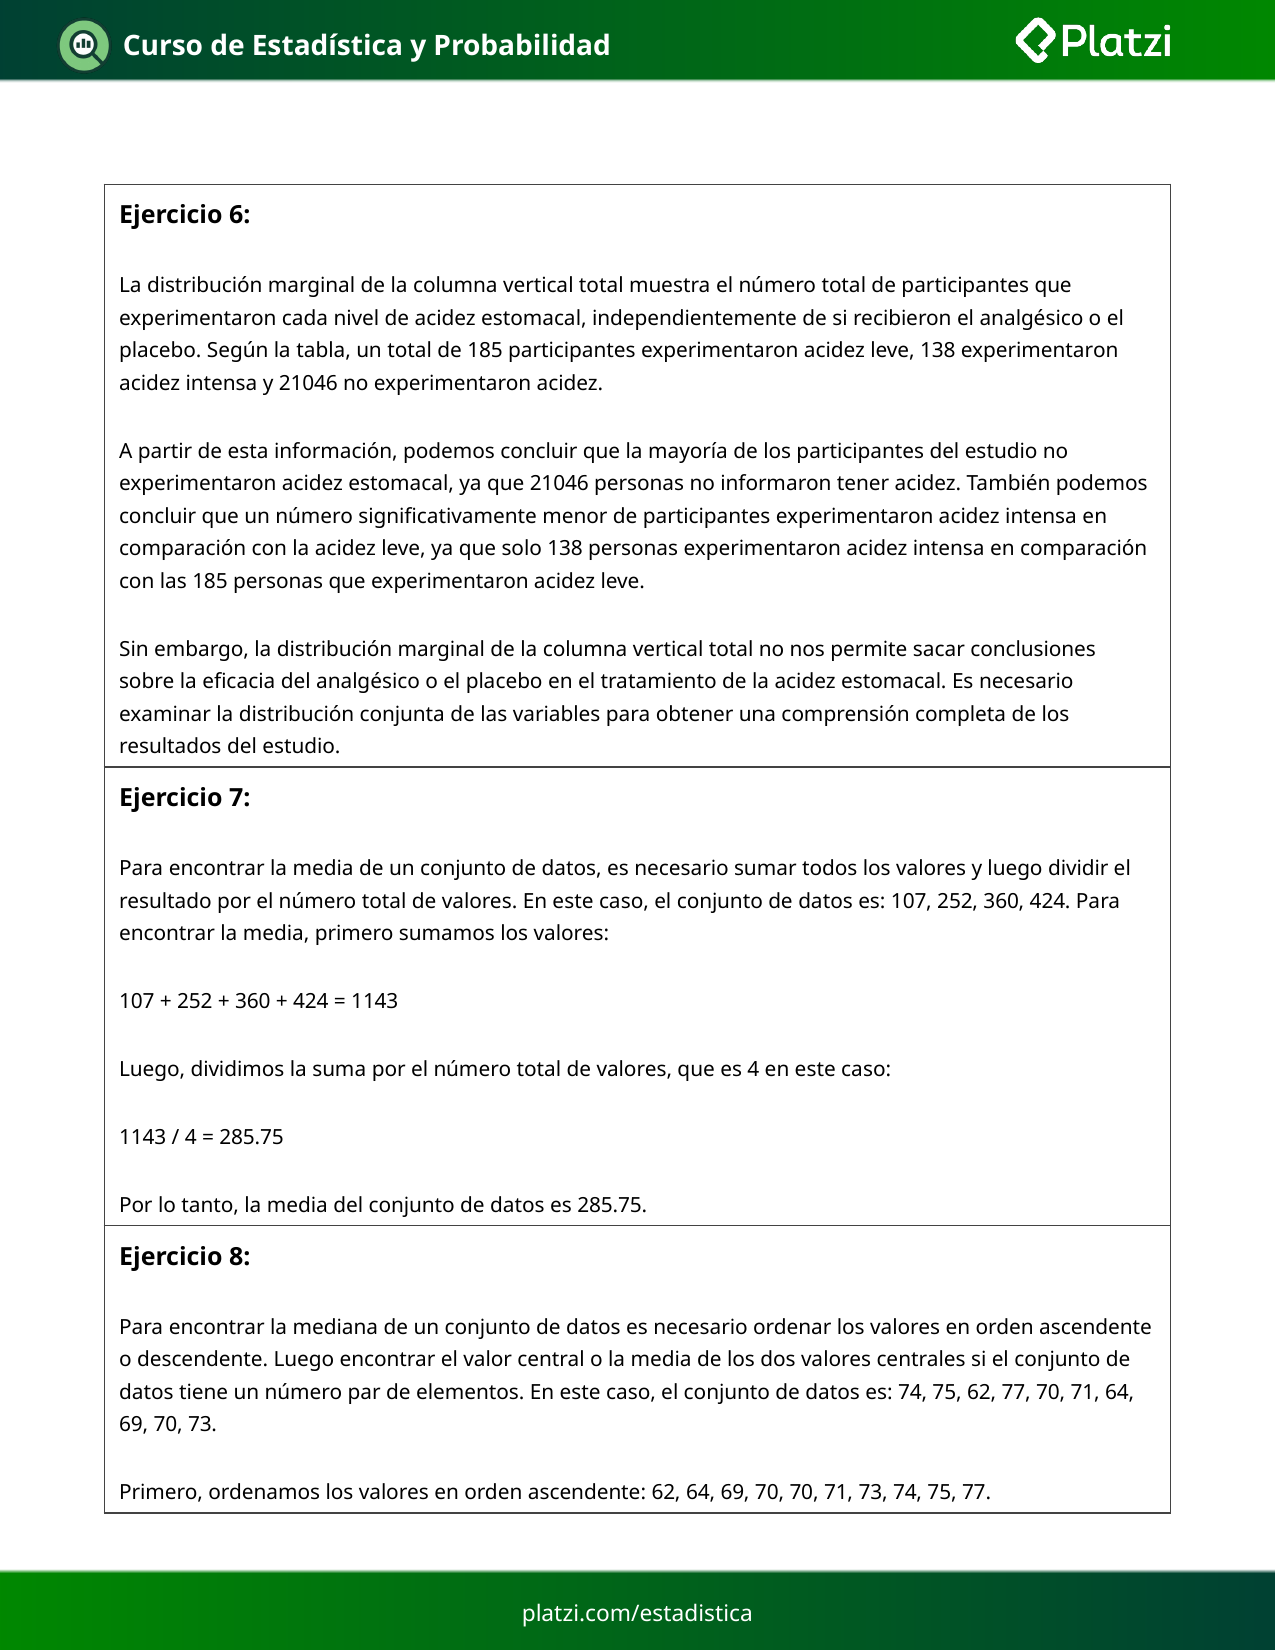

Curso de Estadística y Probabilidad
| Ejercicio 6: La distribución marginal de la columna vertical total muestra el número total de participantes que experimentaron cada nivel de acidez estomacal, independientemente de si recibieron el analgésico o el placebo. Según la tabla, un total de 185 participantes experimentaron acidez leve, 138 experimentaron acidez intensa y 21046 no experimentaron acidez. A partir de esta información, podemos concluir que la mayoría de los participantes del estudio no experimentaron acidez estomacal, ya que 21046 personas no informaron tener acidez. También podemos concluir que un número significativamente menor de participantes experimentaron acidez intensa en comparación con la acidez leve, ya que solo 138 personas experimentaron acidez intensa en comparación con las 185 personas que experimentaron acidez leve. Sin embargo, la distribución marginal de la columna vertical total no nos permite sacar conclusiones sobre la eficacia del analgésico o el placebo en el tratamiento de la acidez estomacal. Es necesario examinar la distribución conjunta de las variables para obtener una comprensión completa de los resultados del estudio. |
| --- |
| Ejercicio 7: Para encontrar la media de un conjunto de datos, es necesario sumar todos los valores y luego dividir el resultado por el número total de valores. En este caso, el conjunto de datos es: 107, 252, 360, 424. Para encontrar la media, primero sumamos los valores: 107 + 252 + 360 + 424 = 1143 Luego, dividimos la suma por el número total de valores, que es 4 en este caso: 1143 / 4 = 285.75 Por lo tanto, la media del conjunto de datos es 285.75. |
| Ejercicio 8: Para encontrar la mediana de un conjunto de datos es necesario ordenar los valores en orden ascendente o descendente. Luego encontrar el valor central o la media de los dos valores centrales si el conjunto de datos tiene un número par de elementos. En este caso, el conjunto de datos es: 74, 75, 62, 77, 70, 71, 64, 69, 70, 73. Primero, ordenamos los valores en orden ascendente: 62, 64, 69, 70, 70, 71, 73, 74, 75, 77. |
# platzi.com/estadistica